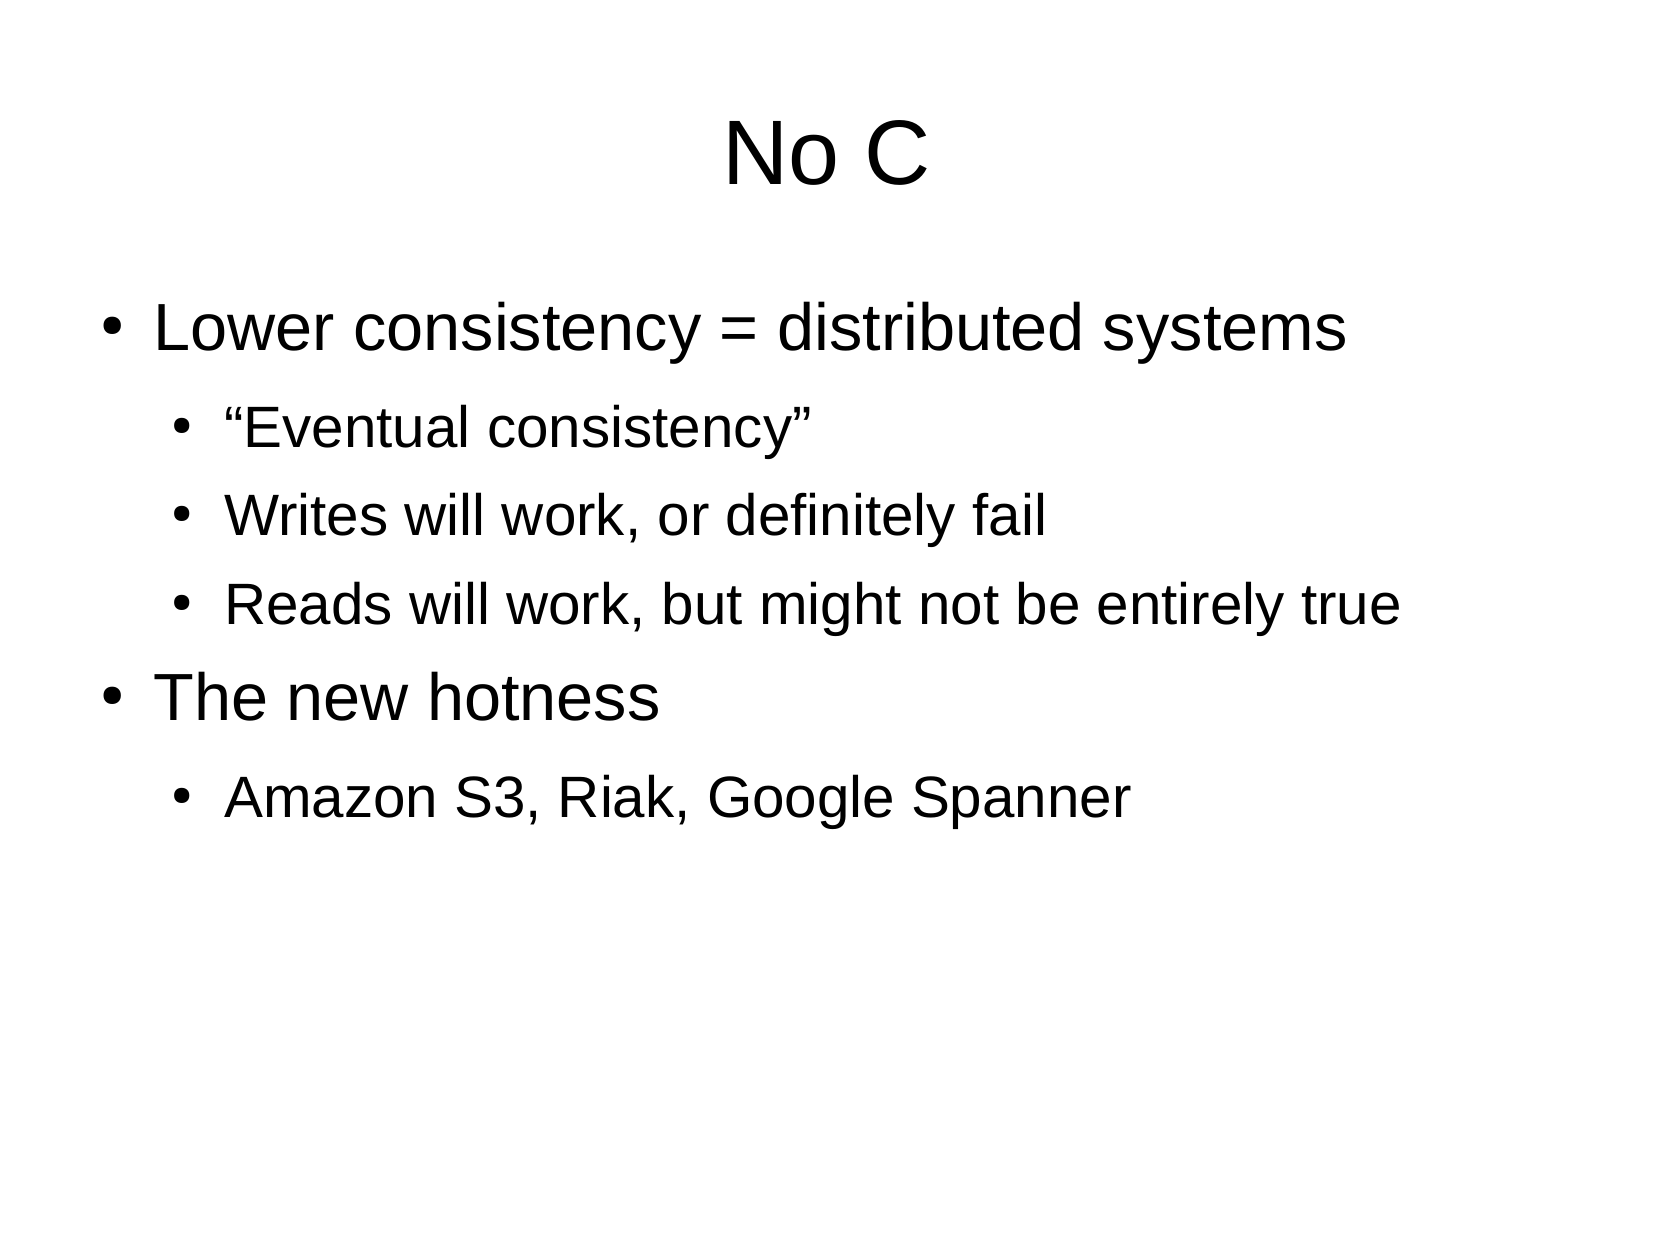

# No C
Lower consistency = distributed systems
“Eventual consistency”
Writes will work, or definitely fail
Reads will work, but might not be entirely true
The new hotness
Amazon S3, Riak, Google Spanner